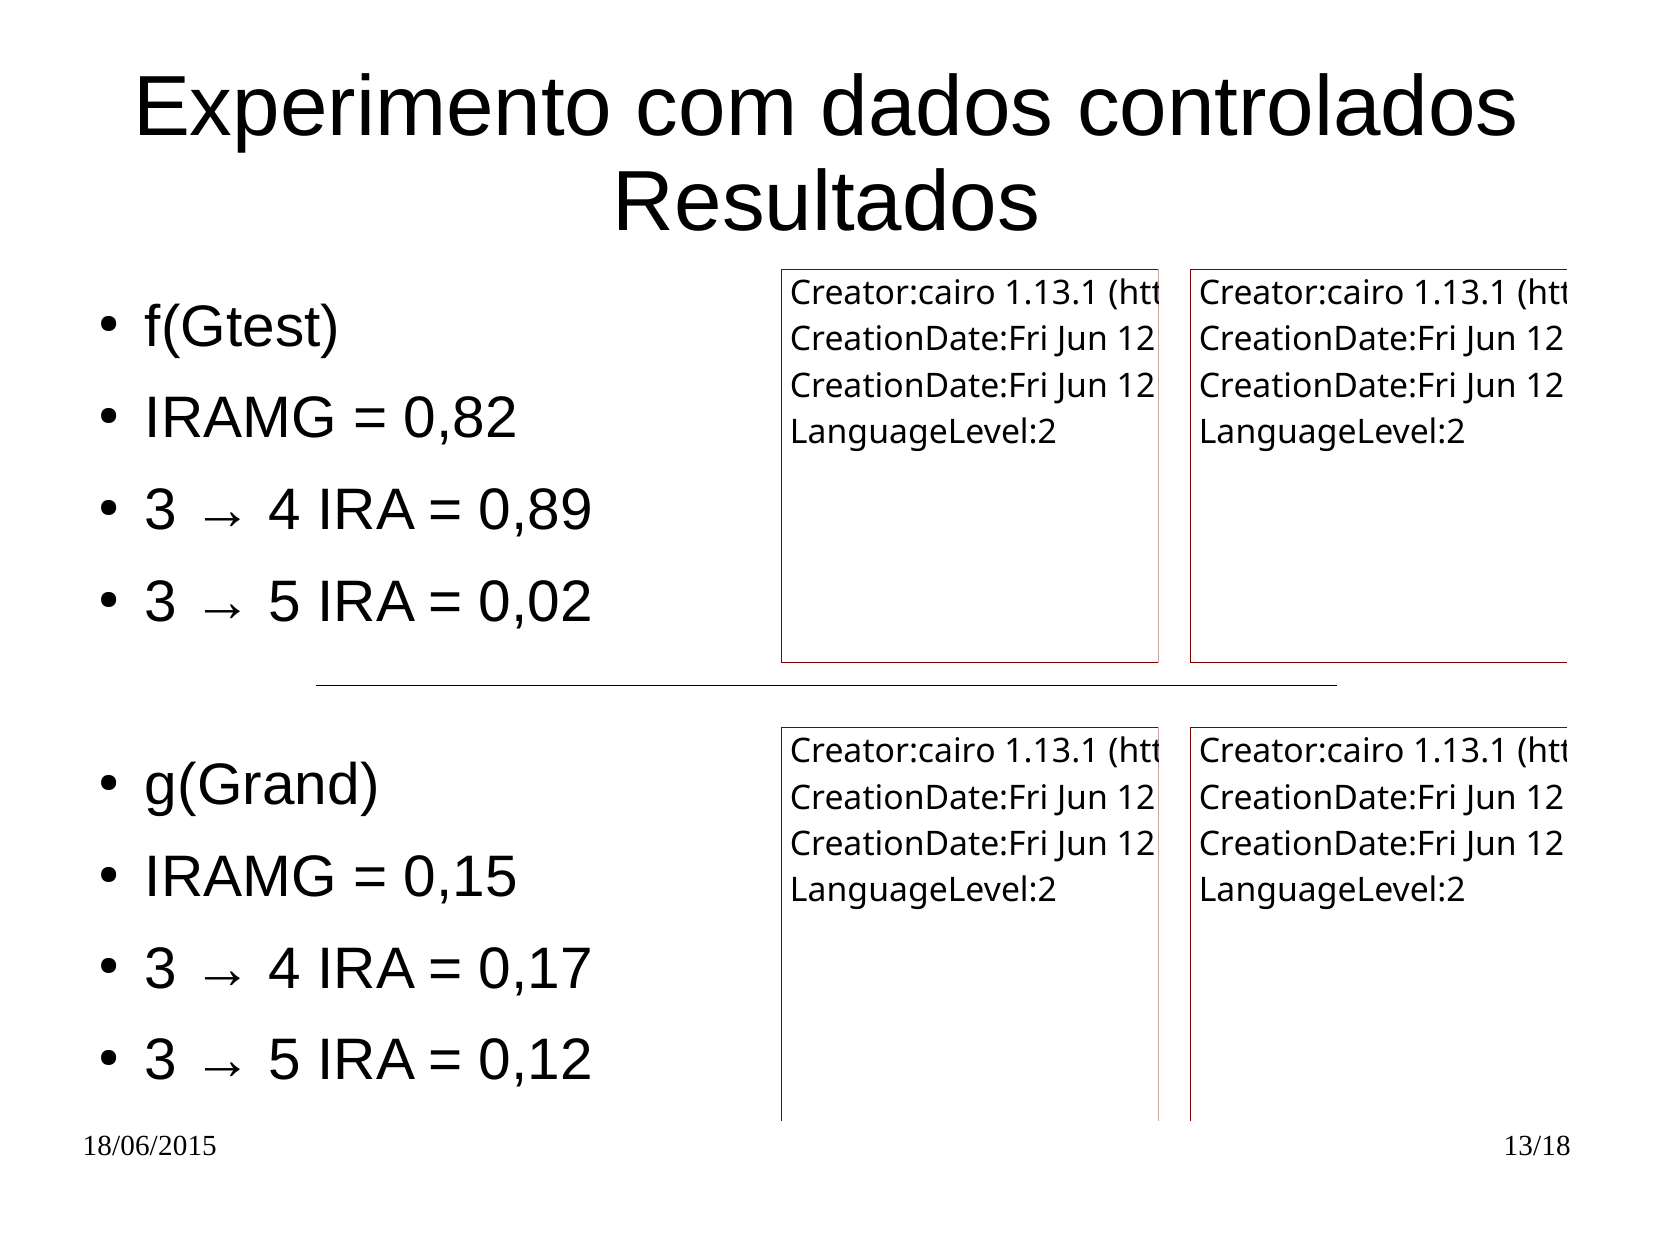

# Experimento com dados controlados Resultados
f(Gtest)
IRAMG = 0,82
3 → 4 IRA = 0,89
3 → 5 IRA = 0,02
g(Grand)
IRAMG = 0,15
3 → 4 IRA = 0,17
3 → 5 IRA = 0,12
18/06/2015
13